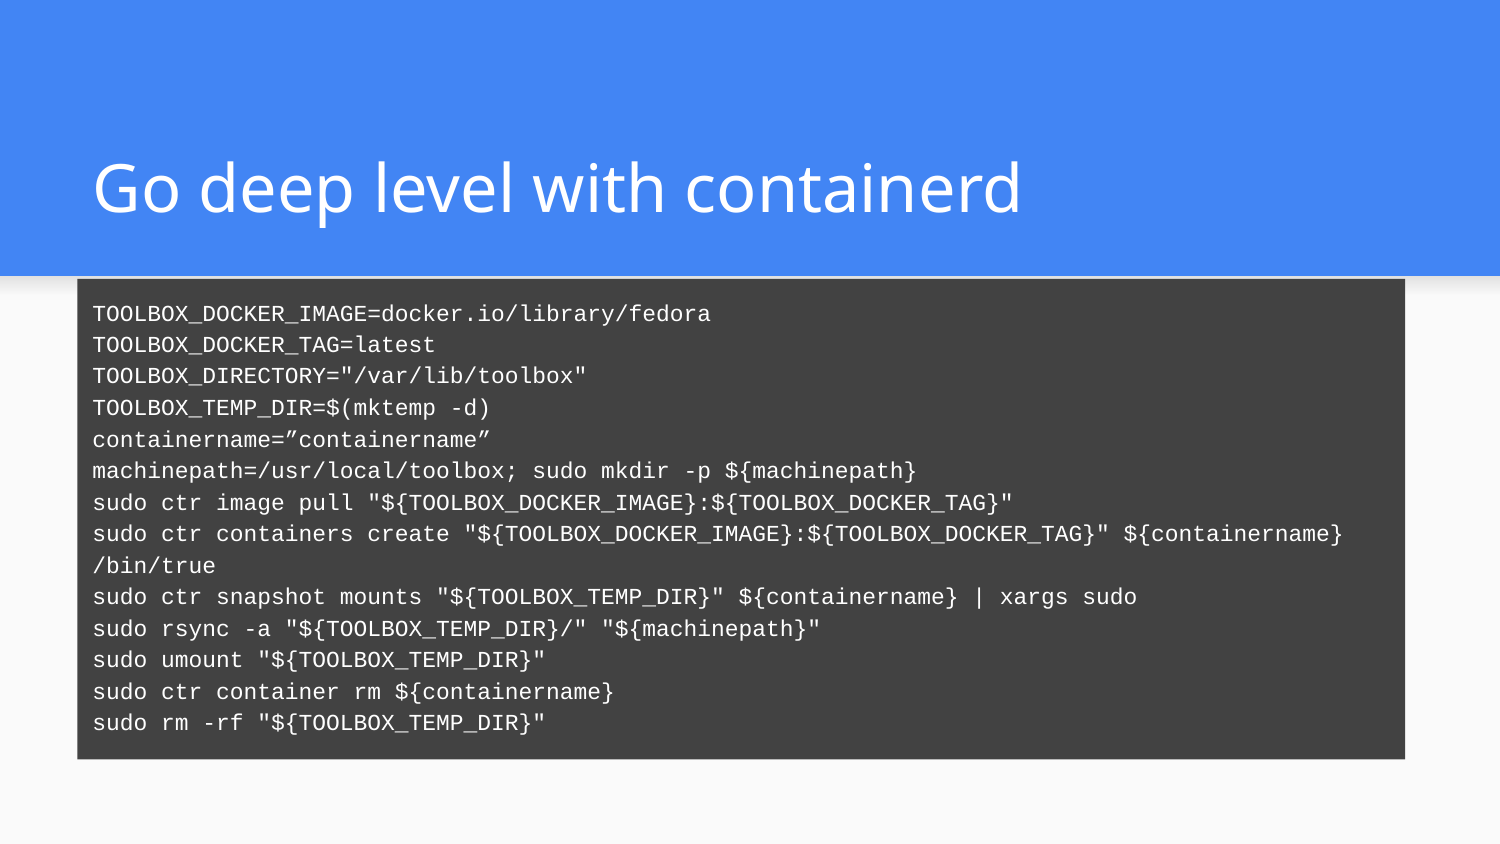

# Go deep level with containerd
TOOLBOX_DOCKER_IMAGE=docker.io/library/fedora
TOOLBOX_DOCKER_TAG=latest
TOOLBOX_DIRECTORY="/var/lib/toolbox"
TOOLBOX_TEMP_DIR=$(mktemp -d)
containername=”containername”
machinepath=/usr/local/toolbox; sudo mkdir -p ${machinepath}
sudo ctr image pull "${TOOLBOX_DOCKER_IMAGE}:${TOOLBOX_DOCKER_TAG}"
sudo ctr containers create "${TOOLBOX_DOCKER_IMAGE}:${TOOLBOX_DOCKER_TAG}" ${containername} /bin/true
sudo ctr snapshot mounts "${TOOLBOX_TEMP_DIR}" ${containername} | xargs sudo
sudo rsync -a "${TOOLBOX_TEMP_DIR}/" "${machinepath}"
sudo umount "${TOOLBOX_TEMP_DIR}"
sudo ctr container rm ${containername}
sudo rm -rf "${TOOLBOX_TEMP_DIR}"
Look what you can do with containerd: